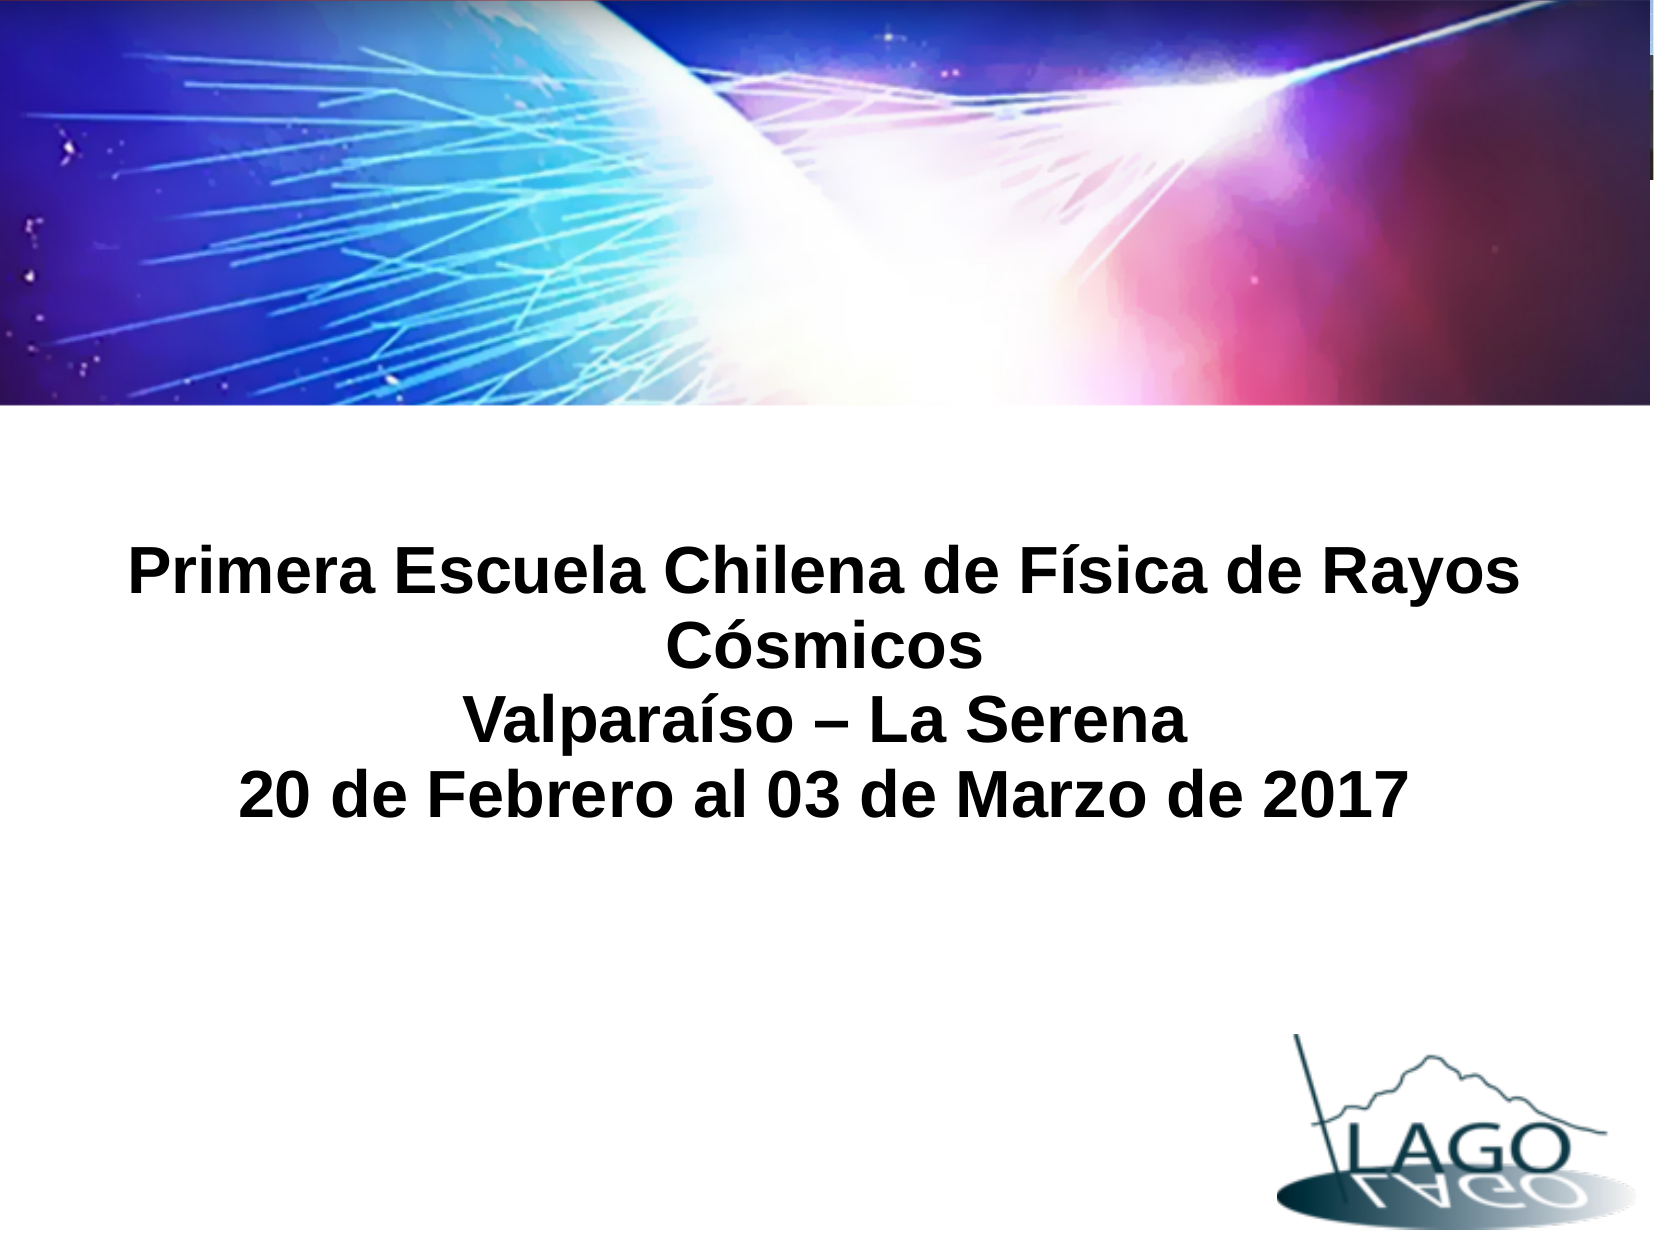

# Primera Escuela Chilena de Física de Rayos Cósmicos
Valparaíso – La Serena
20 de Febrero al 03 de Marzo de 2017